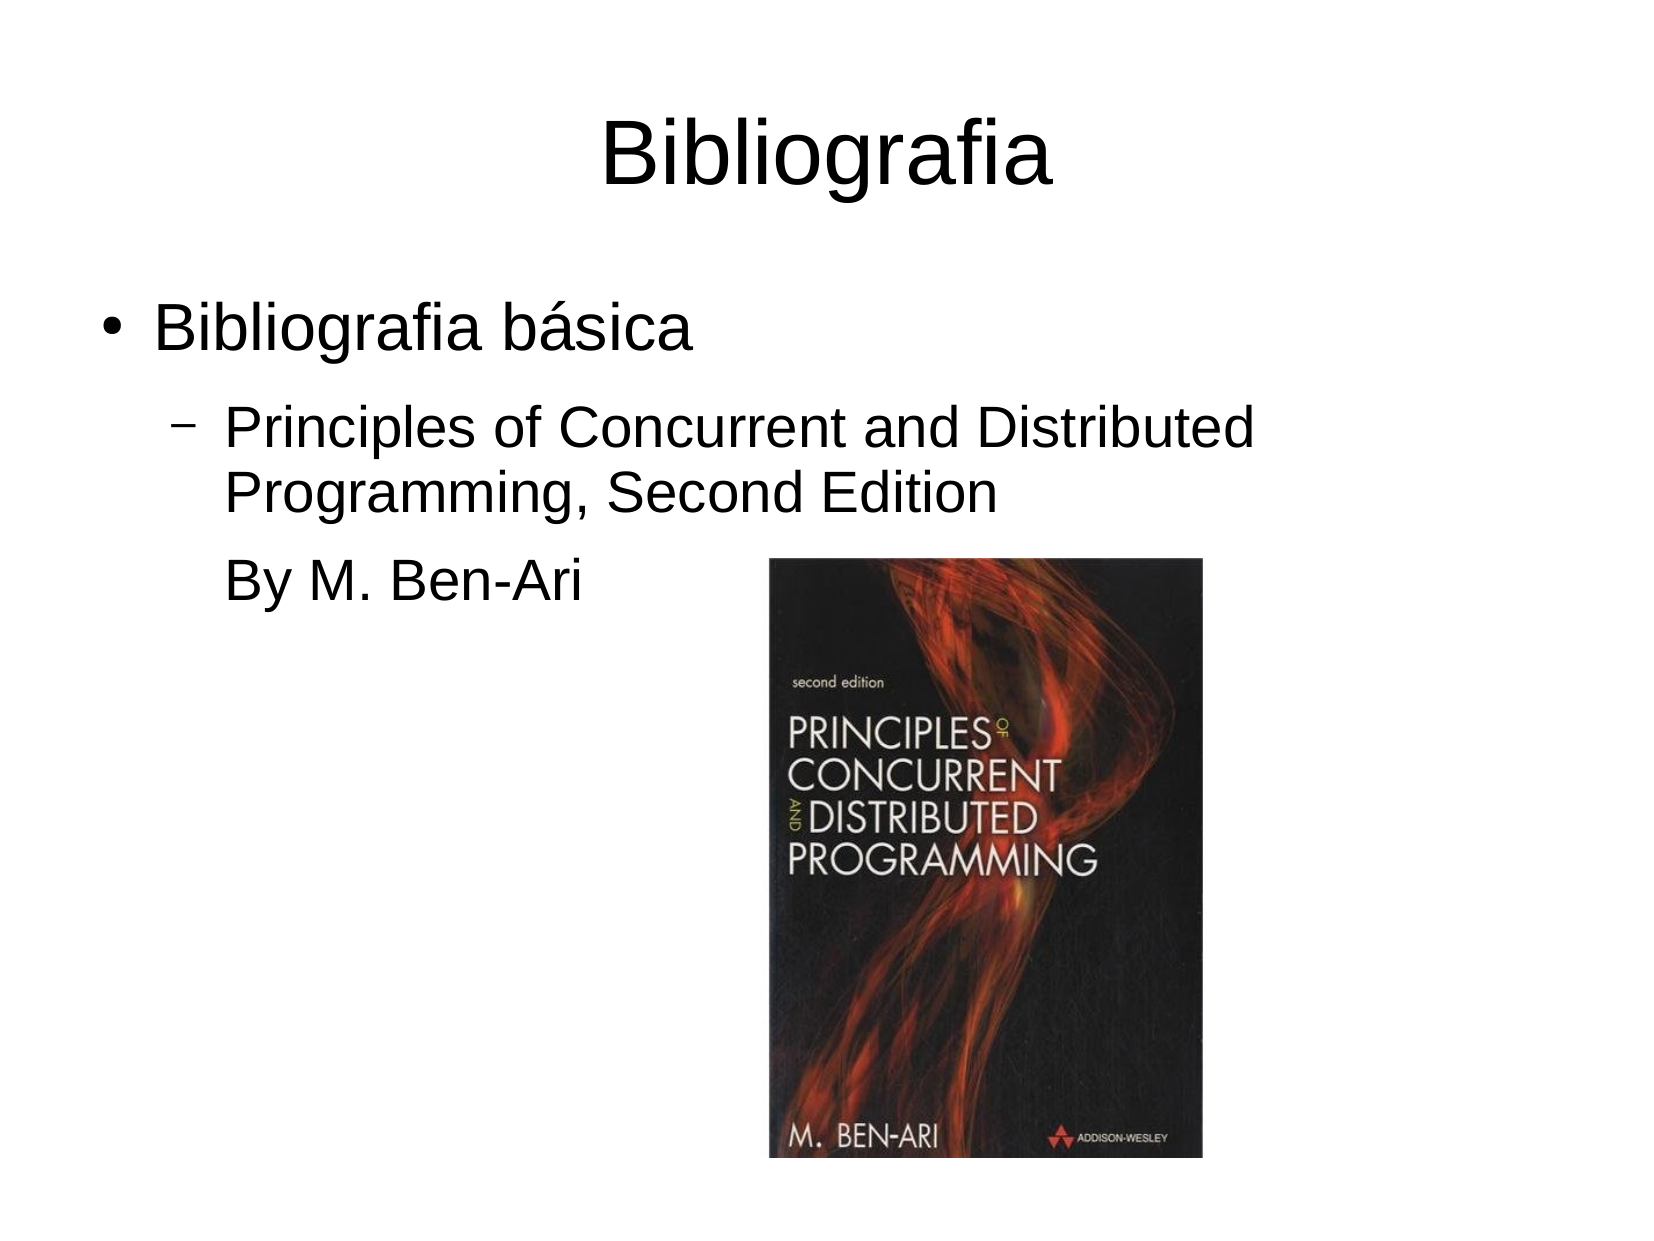

# Bibliografia
Bibliografia básica
Principles of Concurrent and Distributed Programming, Second Edition
By M. Ben-Ari